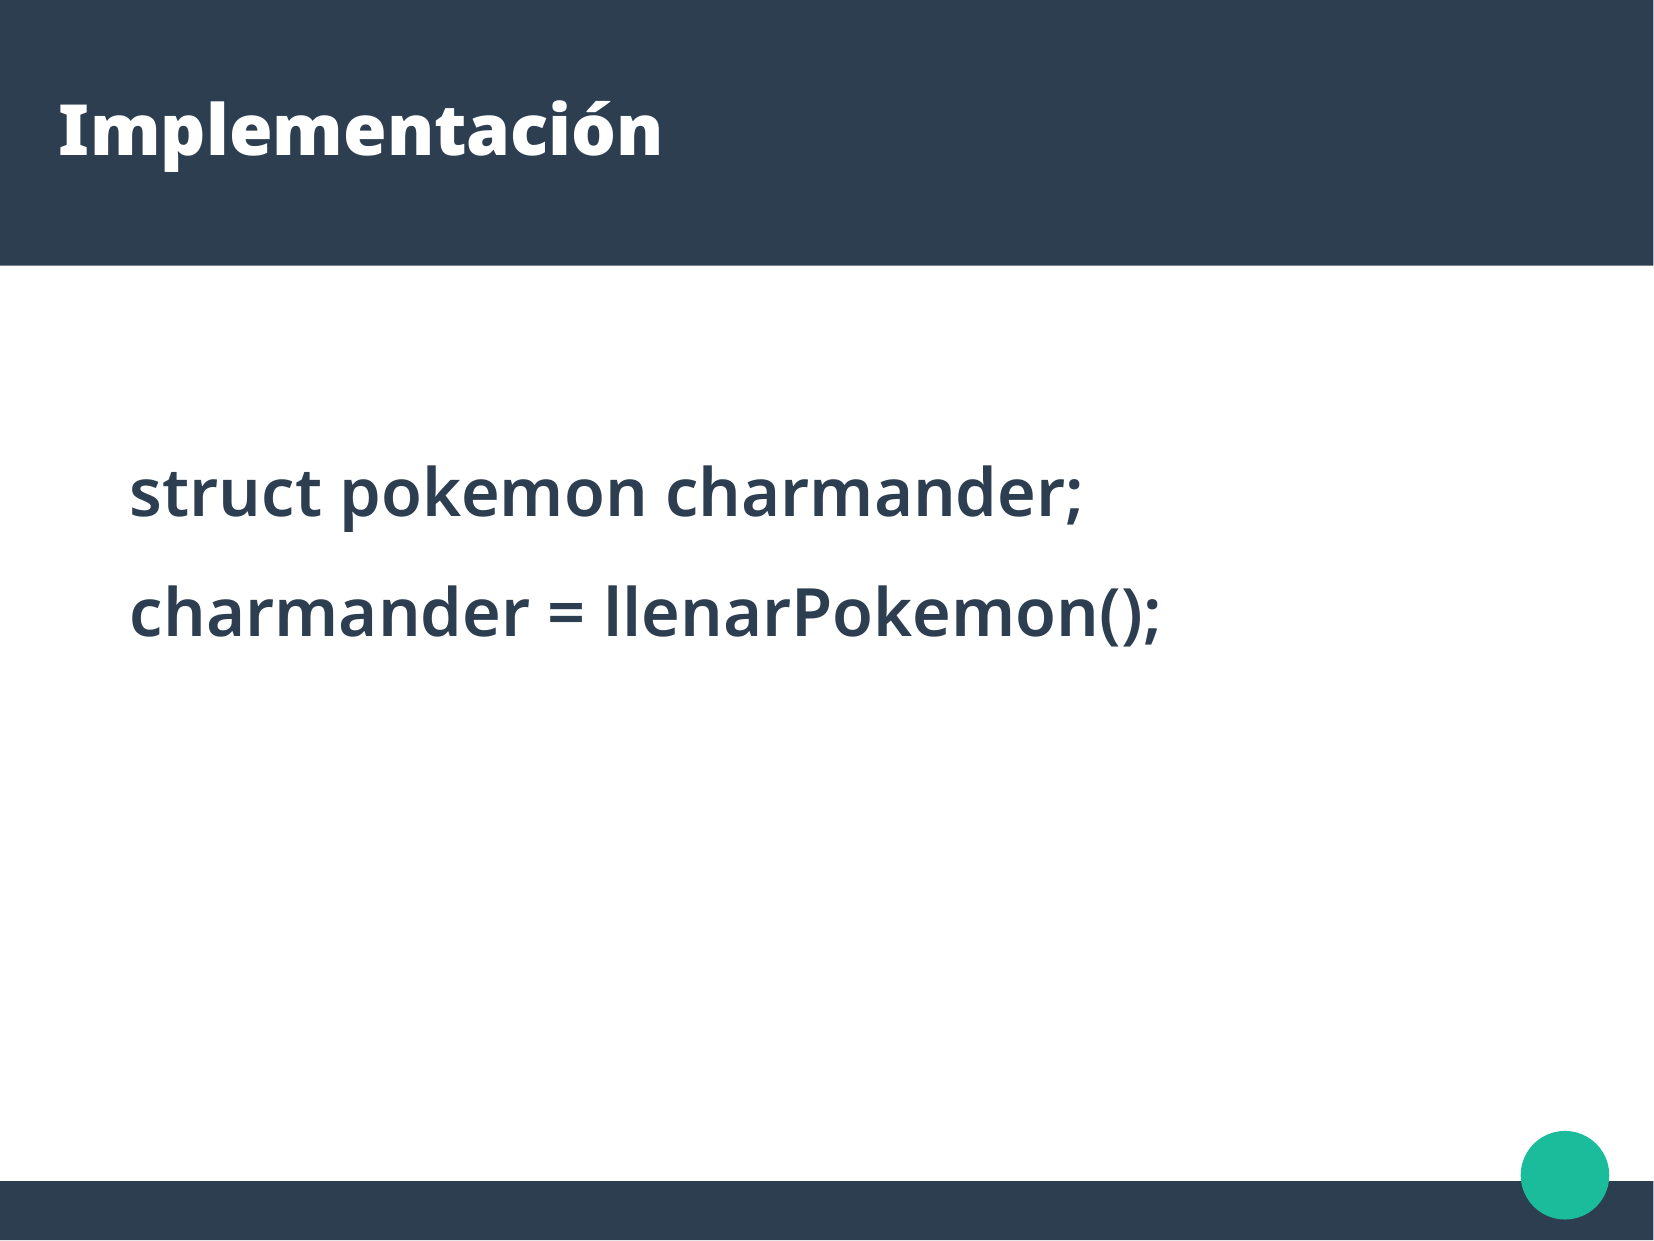

# Implementación
struct pokemon charmander;
charmander = llenarPokemon();